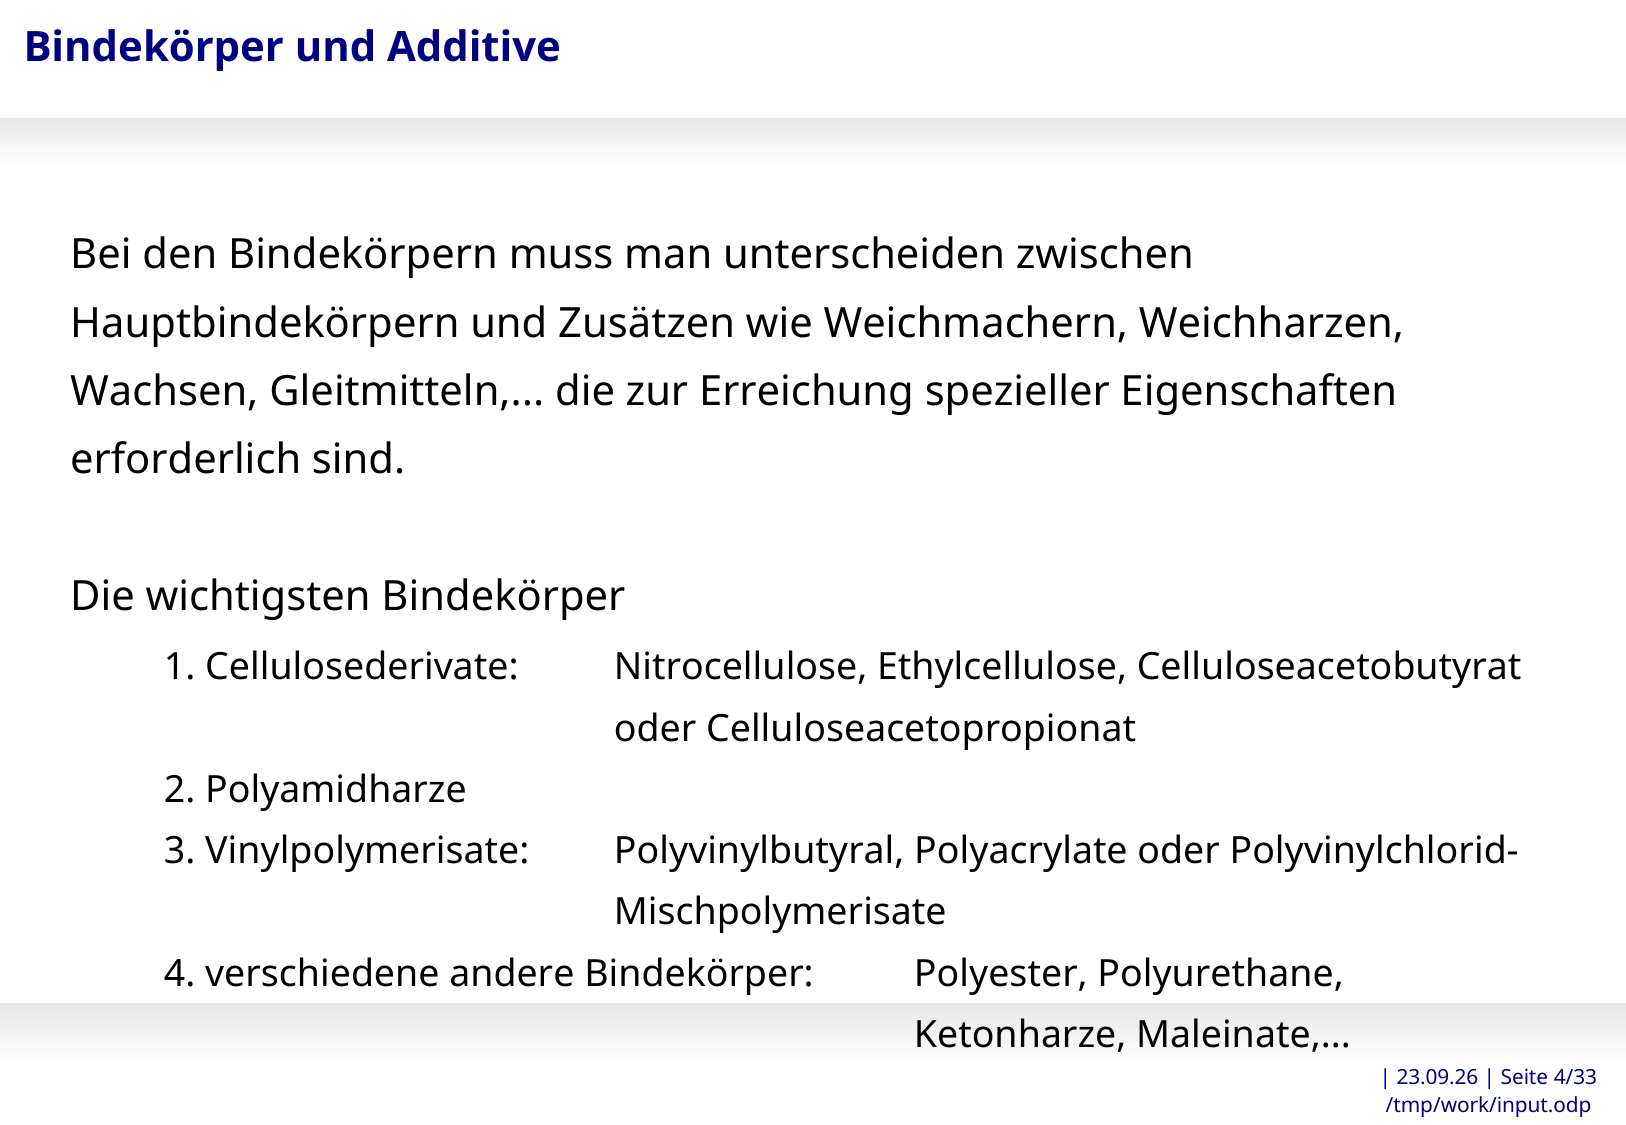

# Bindekörper und Additive
Bei den Bindekörpern muss man unterscheiden zwischen Hauptbindekörpern und Zusätzen wie Weichmachern, Weichharzen, Wachsen, Gleitmitteln,... die zur Erreichung spezieller Eigenschaften erforderlich sind.
Die wichtigsten Bindekörper
 	1. Cellulosederivate: 	Nitrocellulose, Ethylcellulose, Celluloseacetobutyrat
 				oder Celluloseacetopropionat
 	2. Polyamidharze
	3. Vinylpolymerisate: 	Polyvinylbutyral, Polyacrylate oder Polyvinylchlorid-				Mischpolymerisate
	4. verschiedene andere Bindekörper:	Polyester, Polyurethane,
 						Ketonharze, Maleinate,...